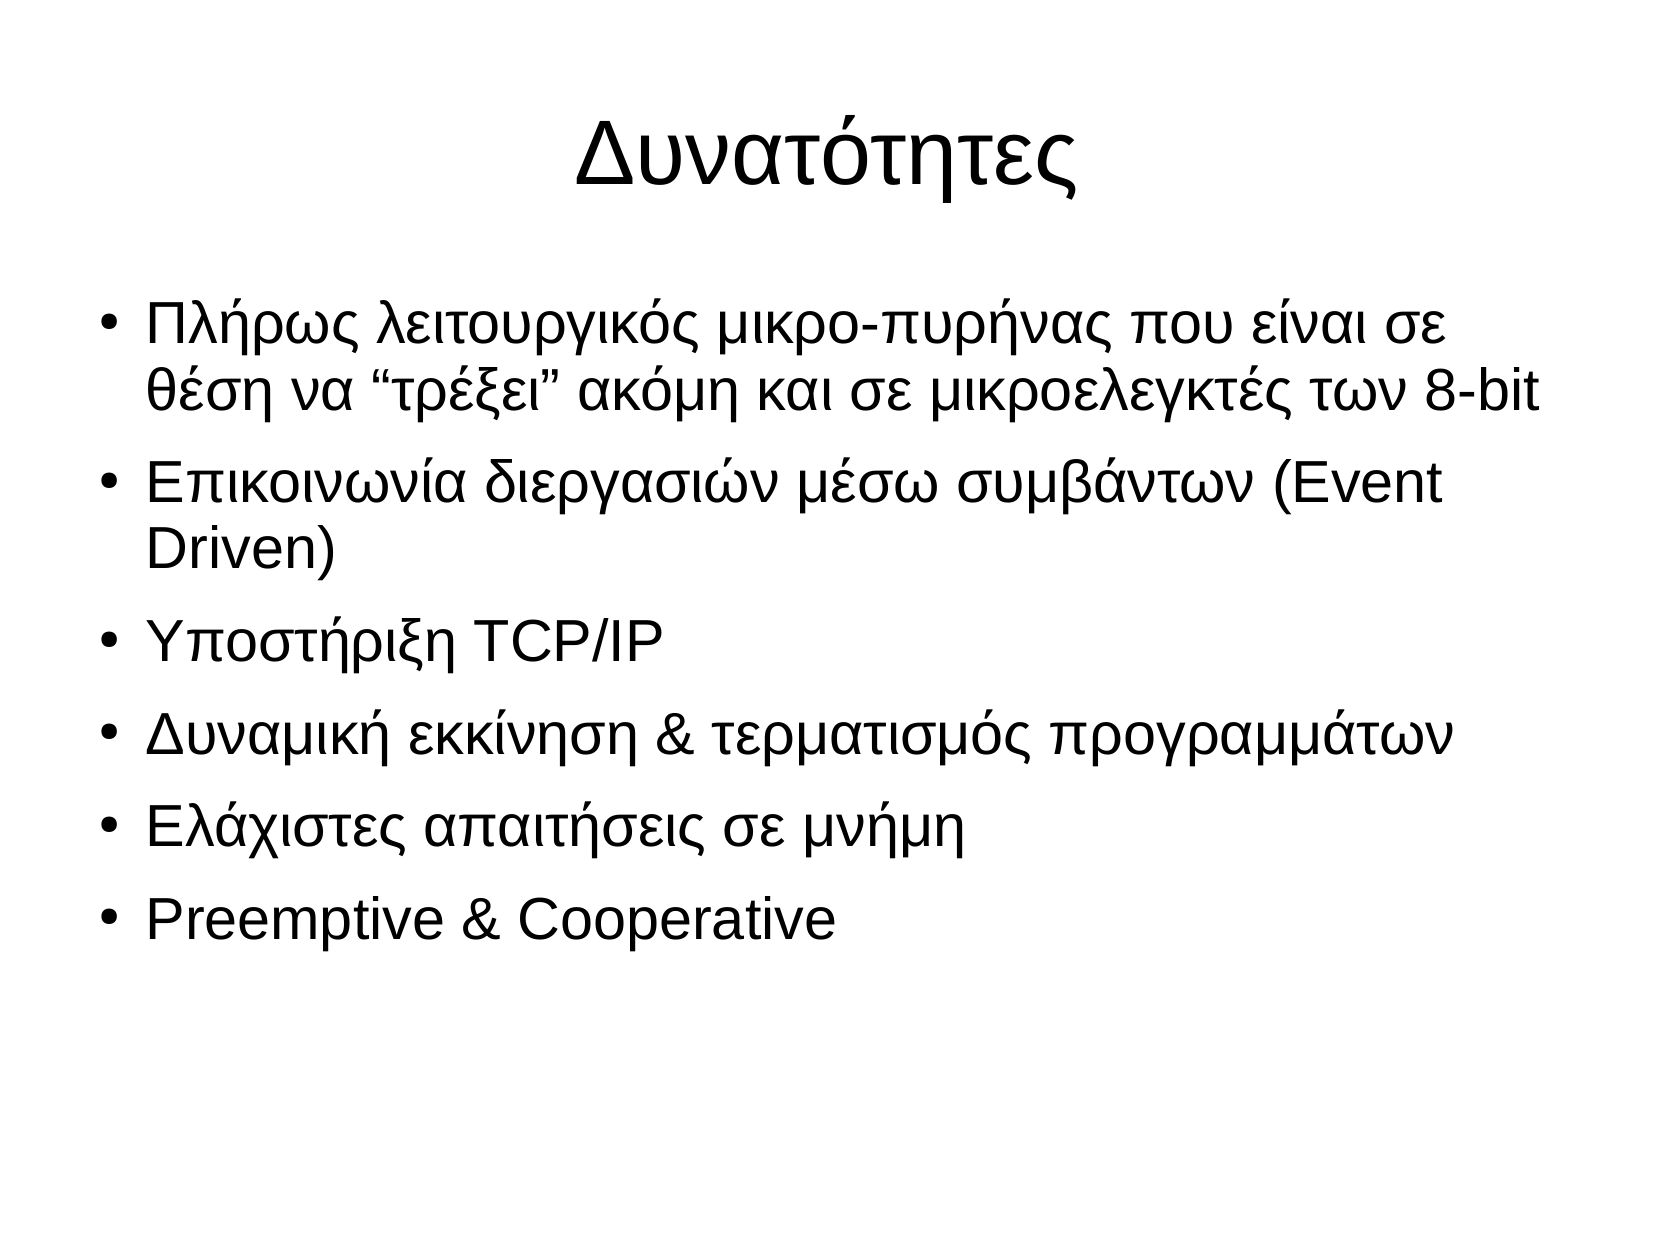

# Δυνατότητες
Πλήρως λειτουργικός μικρο-πυρήνας που είναι σε θέση να “τρέξει” ακόμη και σε μικροελεγκτές των 8-bit
Επικοινωνία διεργασιών μέσω συμβάντων (Event Driven)
Υποστήριξη TCP/IP
Δυναμική εκκίνηση & τερματισμός προγραμμάτων
Ελάχιστες απαιτήσεις σε μνήμη
Preemptive & Cooperative